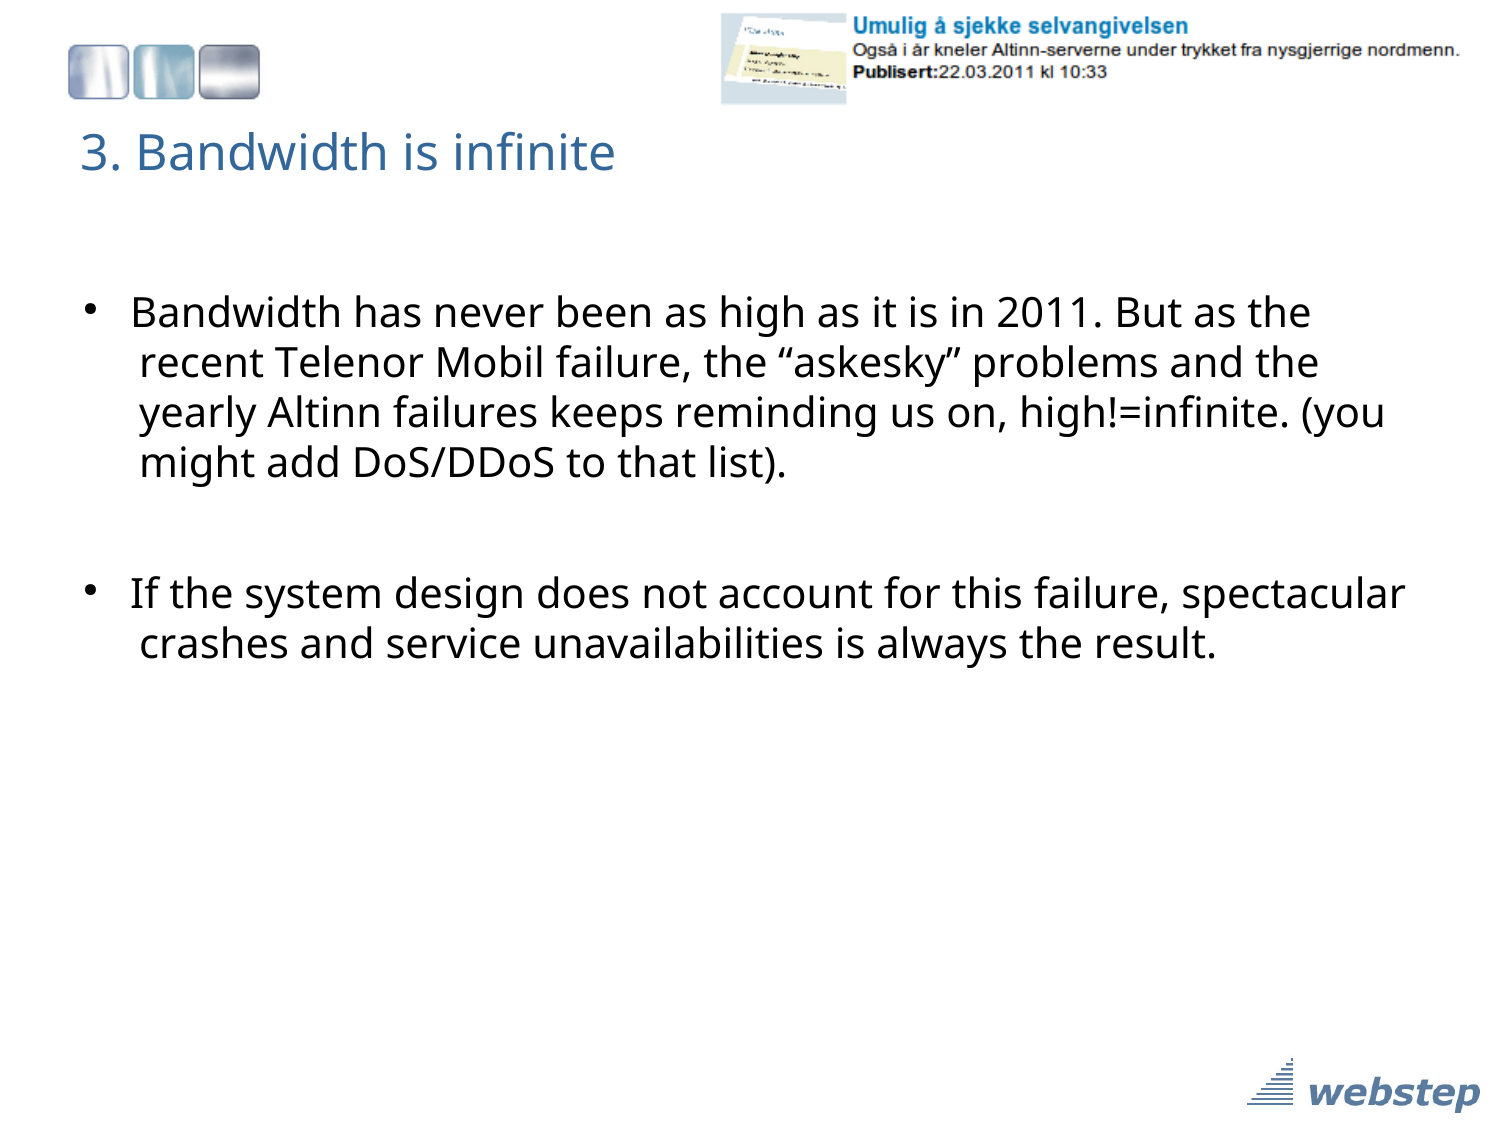

# 3. Bandwidth is infinite
 Bandwidth has never been as high as it is in 2011. But as the recent Telenor Mobil failure, the “askesky” problems and the yearly Altinn failures keeps reminding us on, high!=infinite. (you might add DoS/DDoS to that list).
 If the system design does not account for this failure, spectacular crashes and service unavailabilities is always the result.